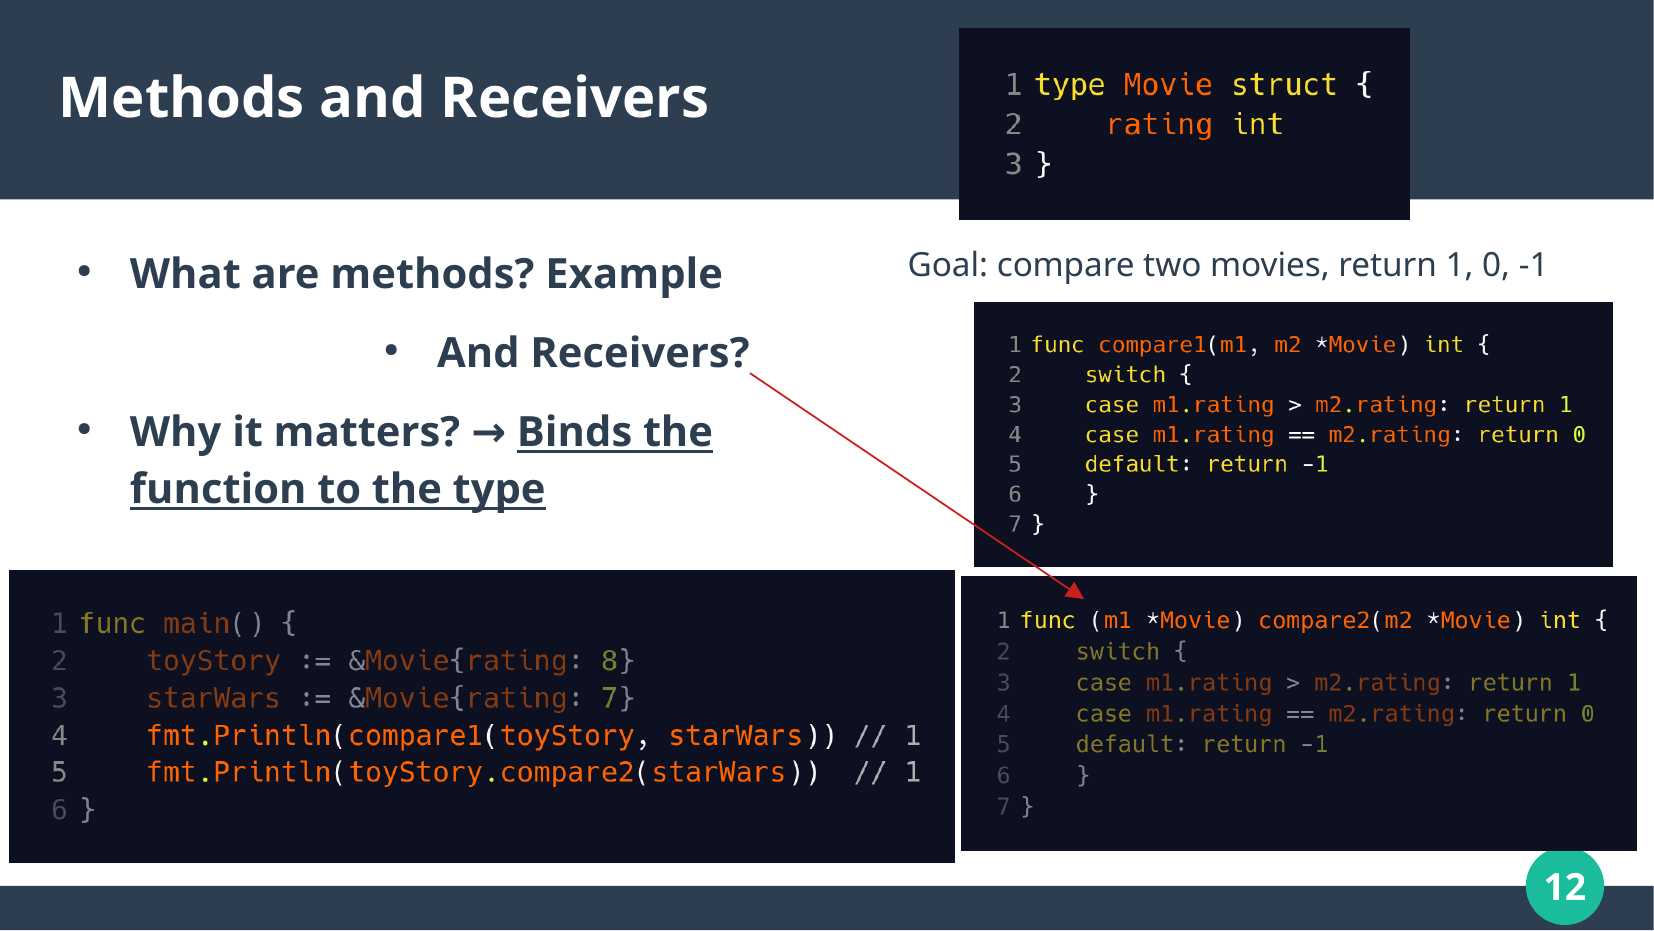

# Methods and Receivers
Goal: compare two movies, return 1, 0, -1
What are methods? Example
And Receivers?
Why it matters? → Binds the function to the type